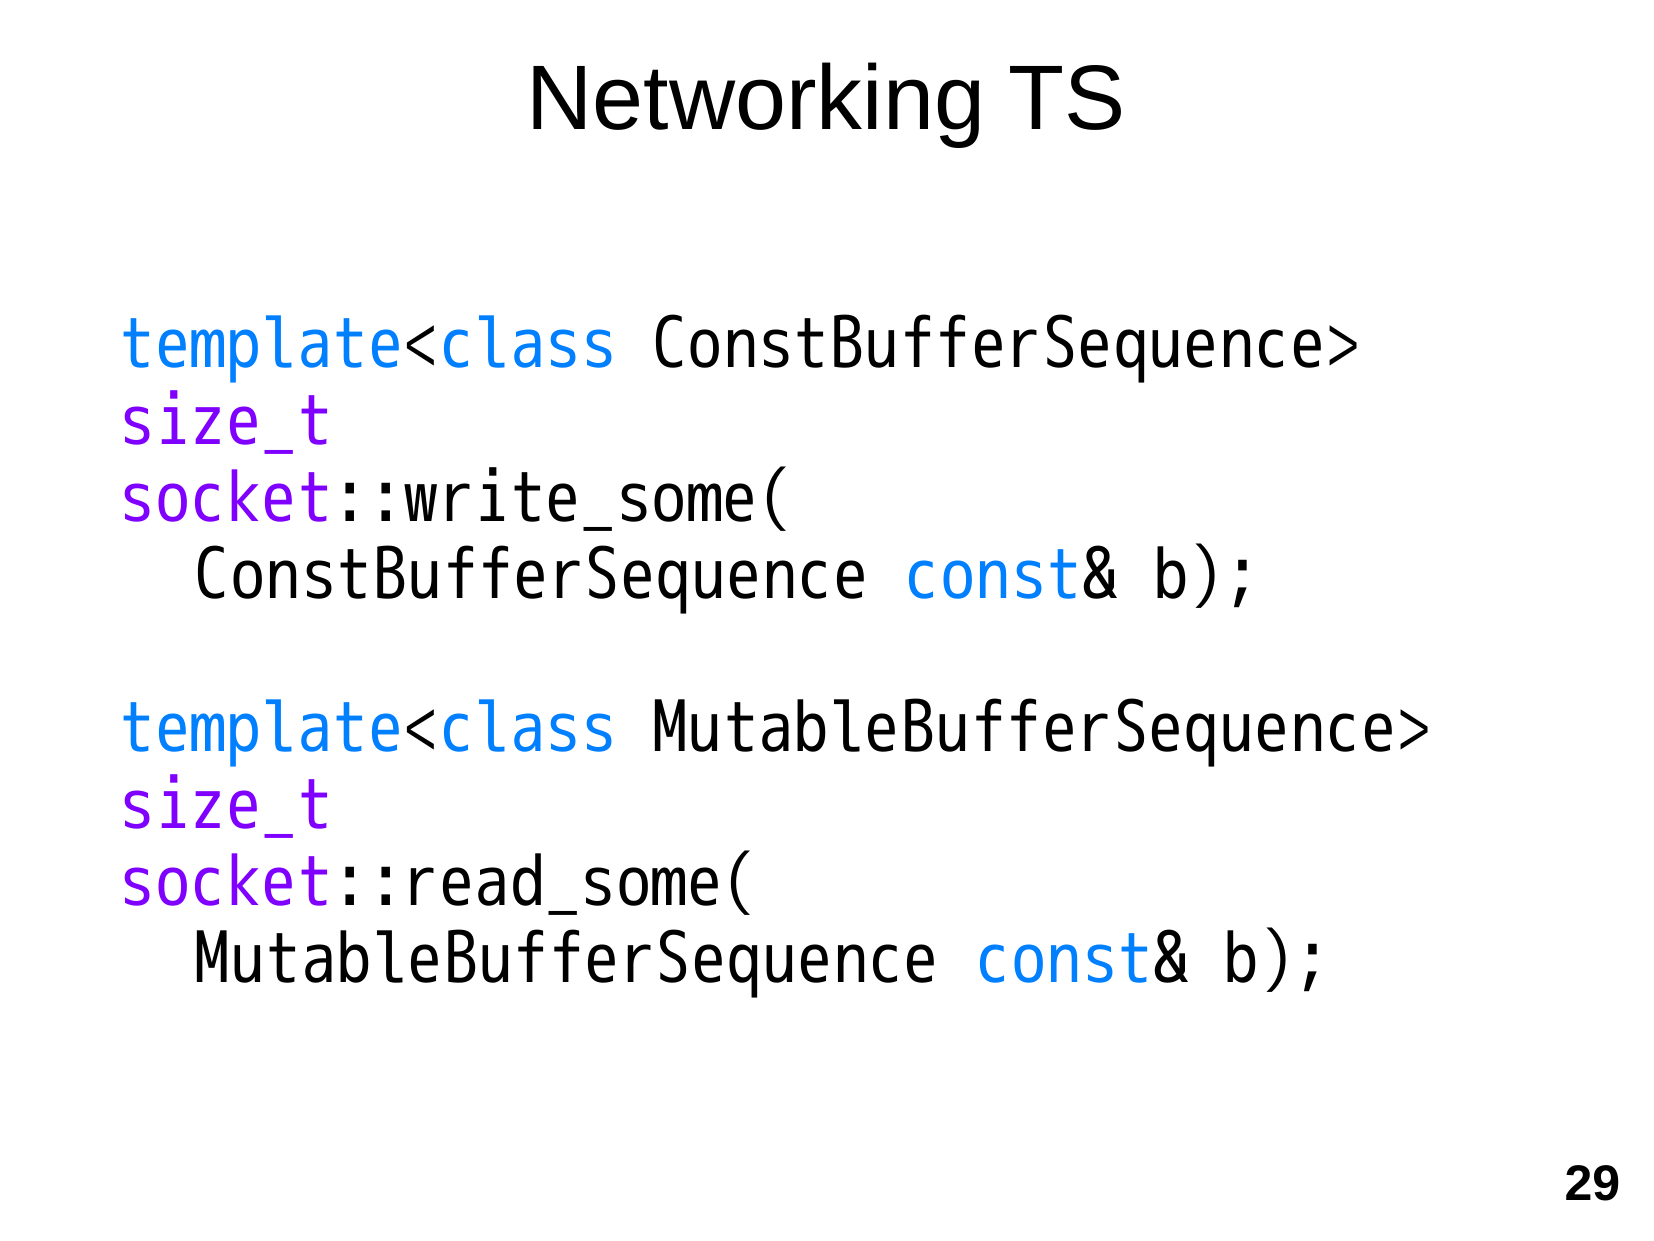

# Networking TS
template<class ConstBufferSequence>
size_t
socket::write_some(
	ConstBufferSequence const& b);
template<class MutableBufferSequence>
size_t
socket::read_some(
	MutableBufferSequence const& b);
29